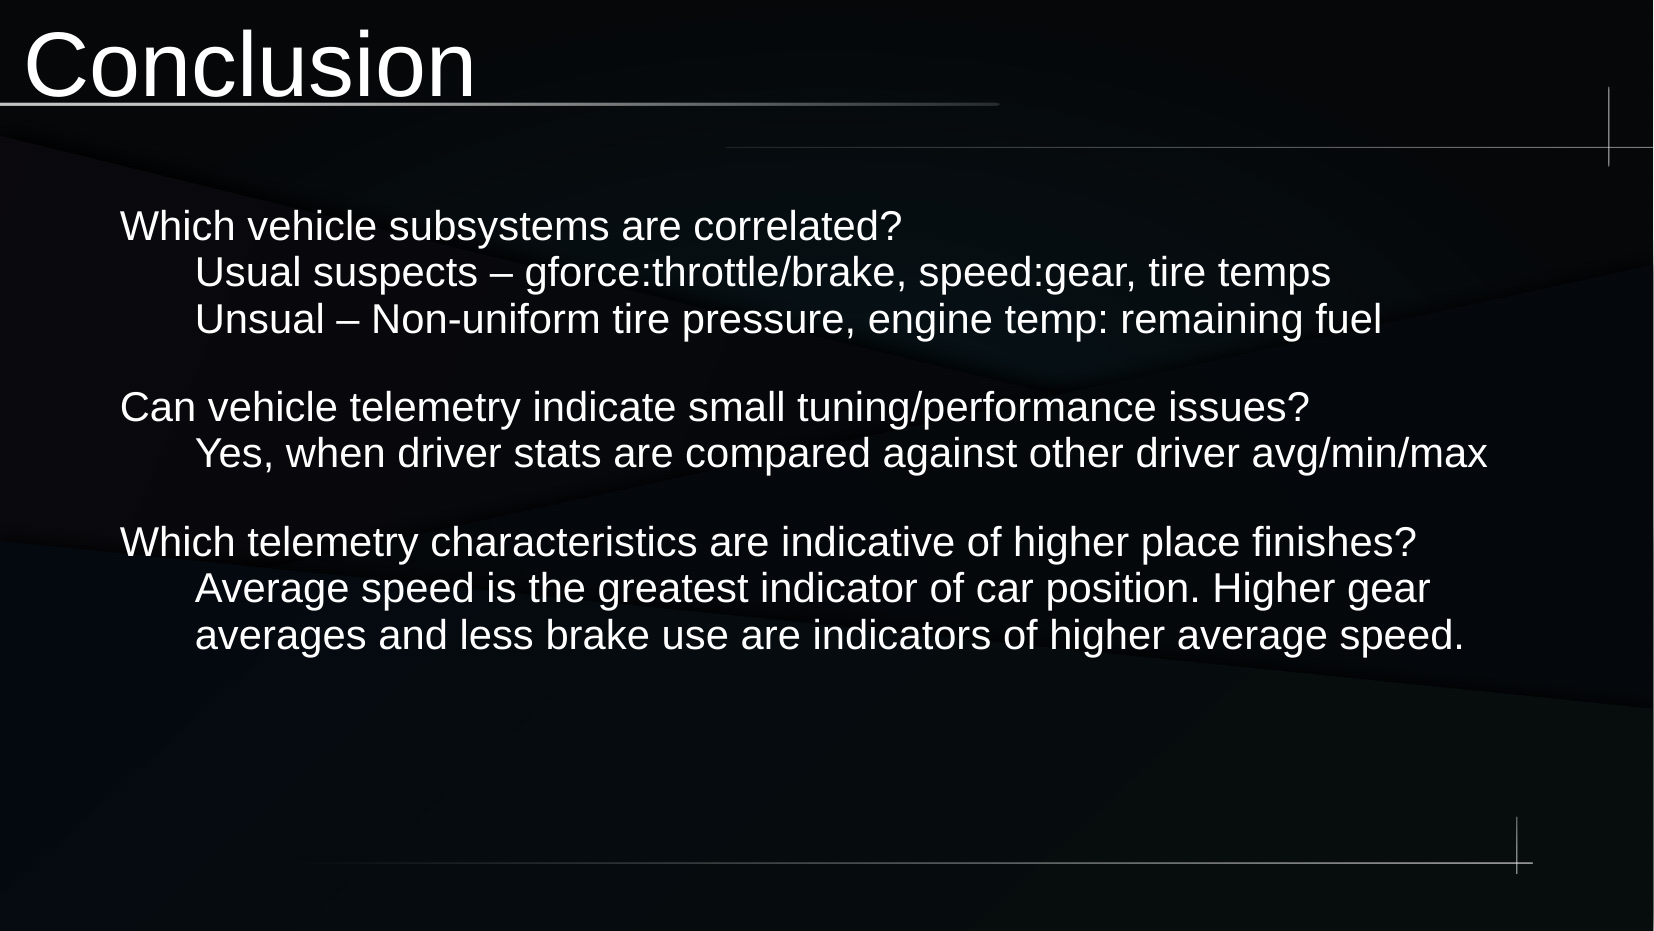

# Conclusion
Which vehicle subsystems are correlated?
	Usual suspects – gforce:throttle/brake, speed:gear, tire temps
	Unsual – Non-uniform tire pressure, engine temp: remaining fuel
Can vehicle telemetry indicate small tuning/performance issues?
	Yes, when driver stats are compared against other driver avg/min/max
Which telemetry characteristics are indicative of higher place finishes?
	Average speed is the greatest indicator of car position. Higher gear 		averages and less brake use are indicators of higher average speed.